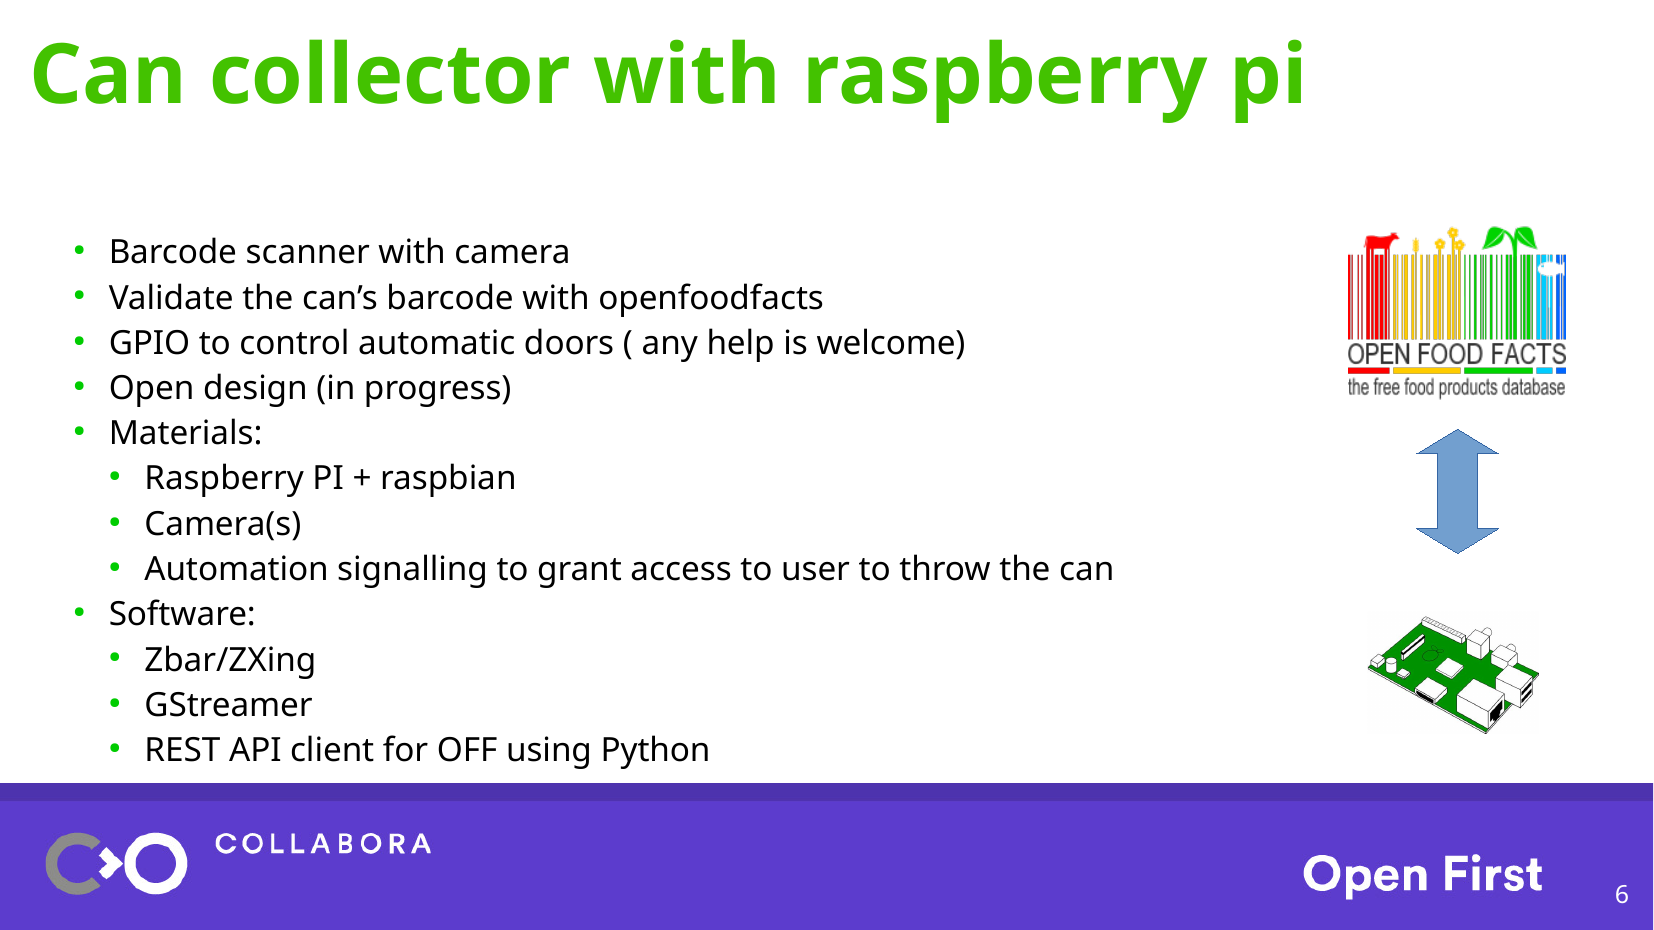

# Can collector with raspberry pi
Barcode scanner with camera
Validate the can’s barcode with openfoodfacts
GPIO to control automatic doors ( any help is welcome)
Open design (in progress)
Materials:
Raspberry PI + raspbian
Camera(s)
Automation signalling to grant access to user to throw the can
Software:
Zbar/ZXing
GStreamer
REST API client for OFF using Python
6